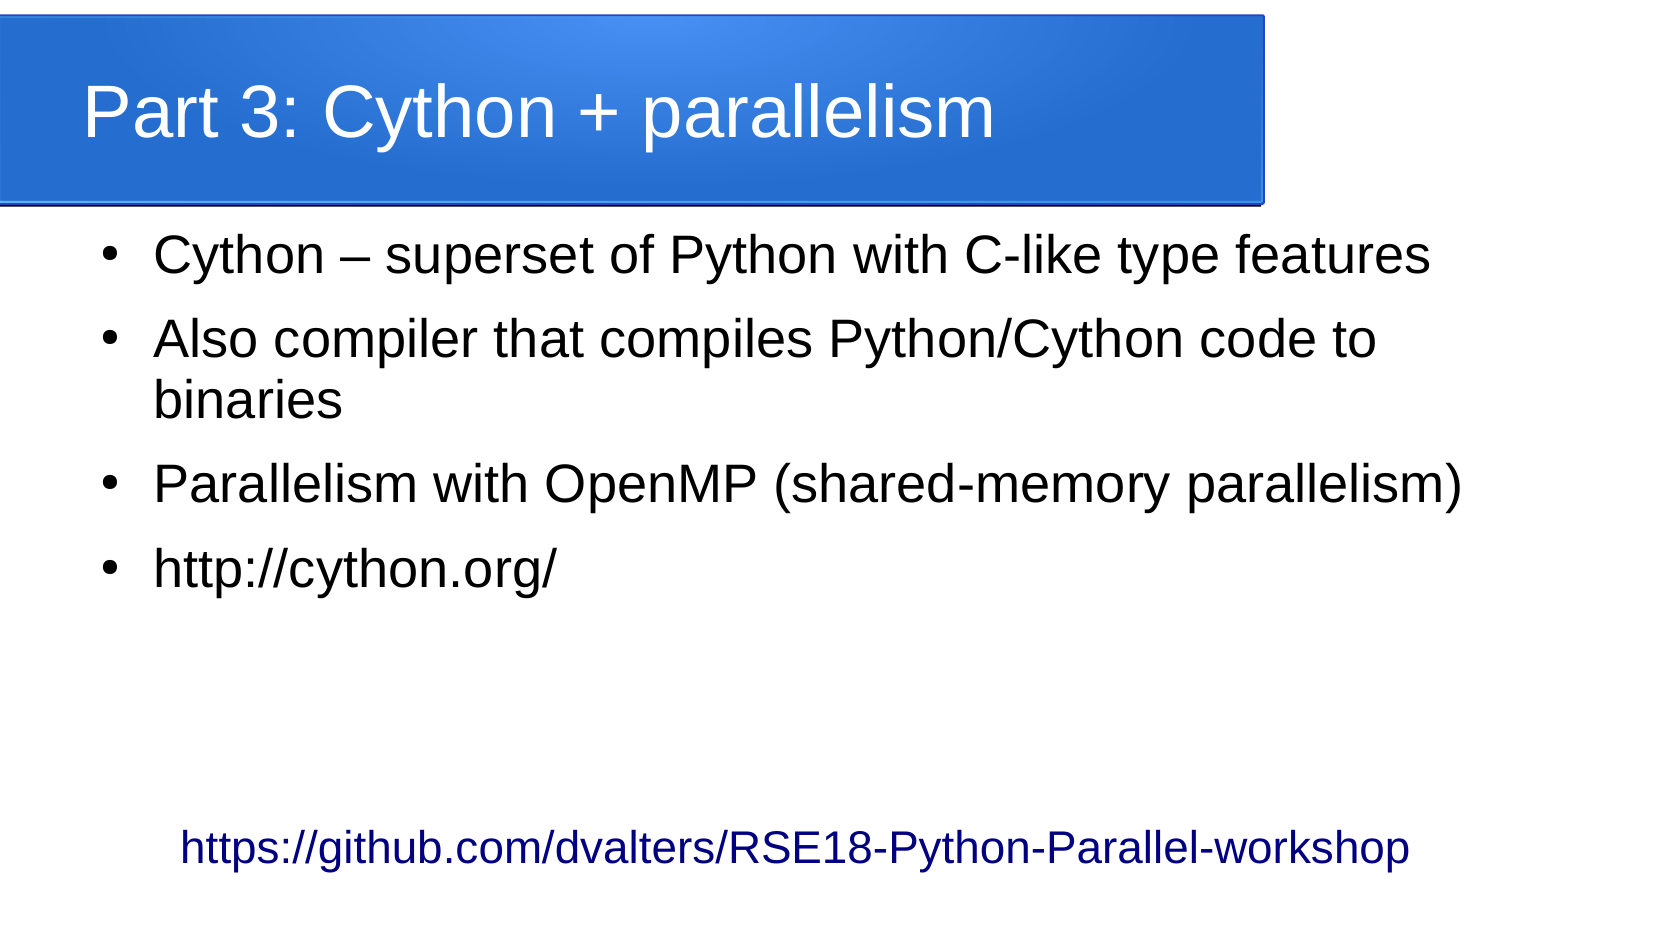

# Part 3: Cython + parallelism
Cython – superset of Python with C-like type features
Also compiler that compiles Python/Cython code to binaries
Parallelism with OpenMP (shared-memory parallelism)
http://cython.org/
https://github.com/dvalters/RSE18-Python-Parallel-workshop